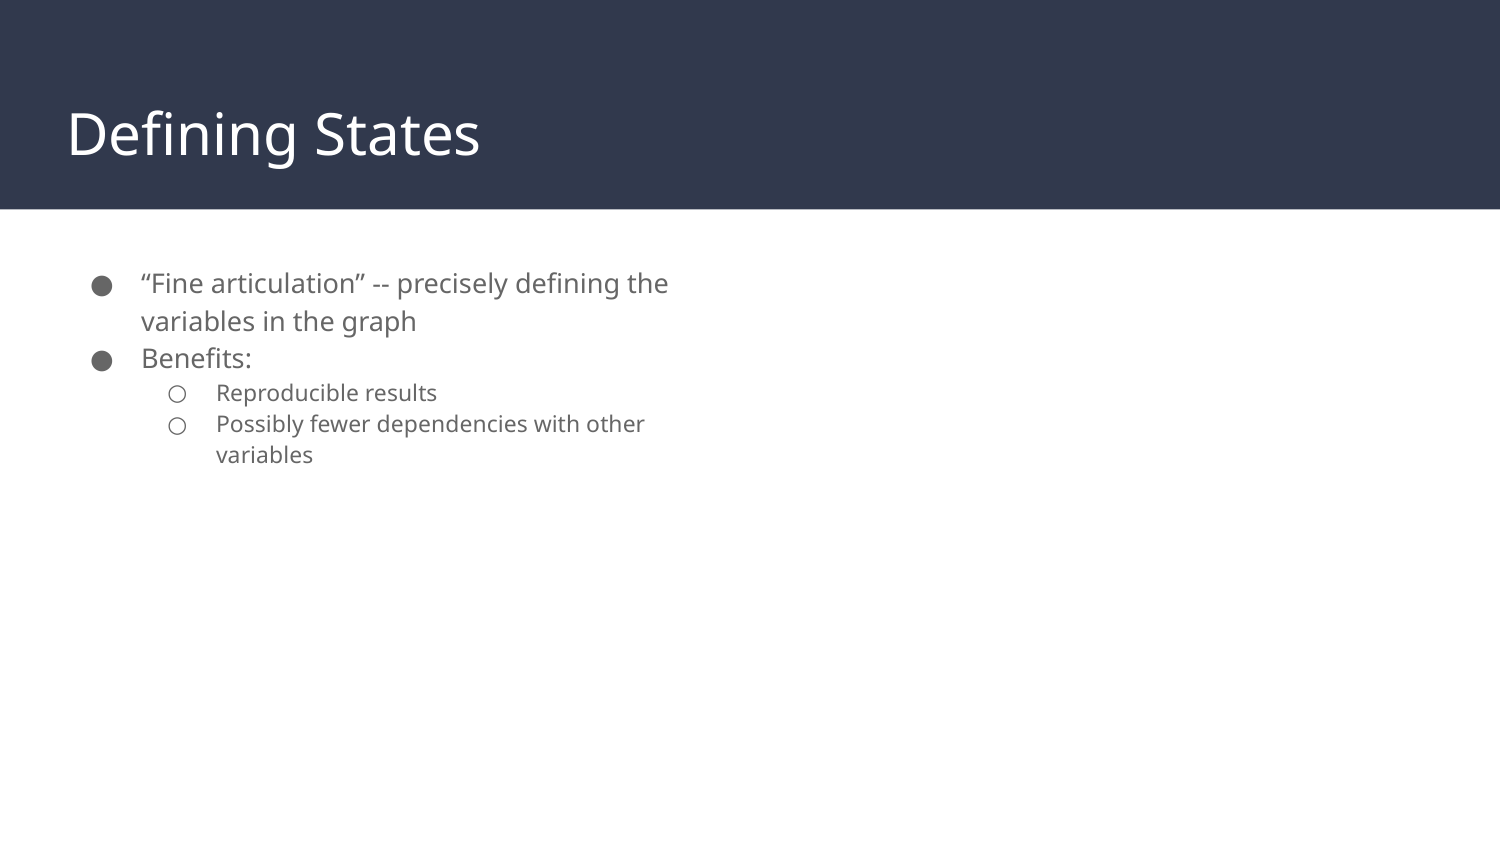

# Defining States
“Fine articulation” -- precisely defining the variables in the graph
Benefits:
Reproducible results
Possibly fewer dependencies with other variables